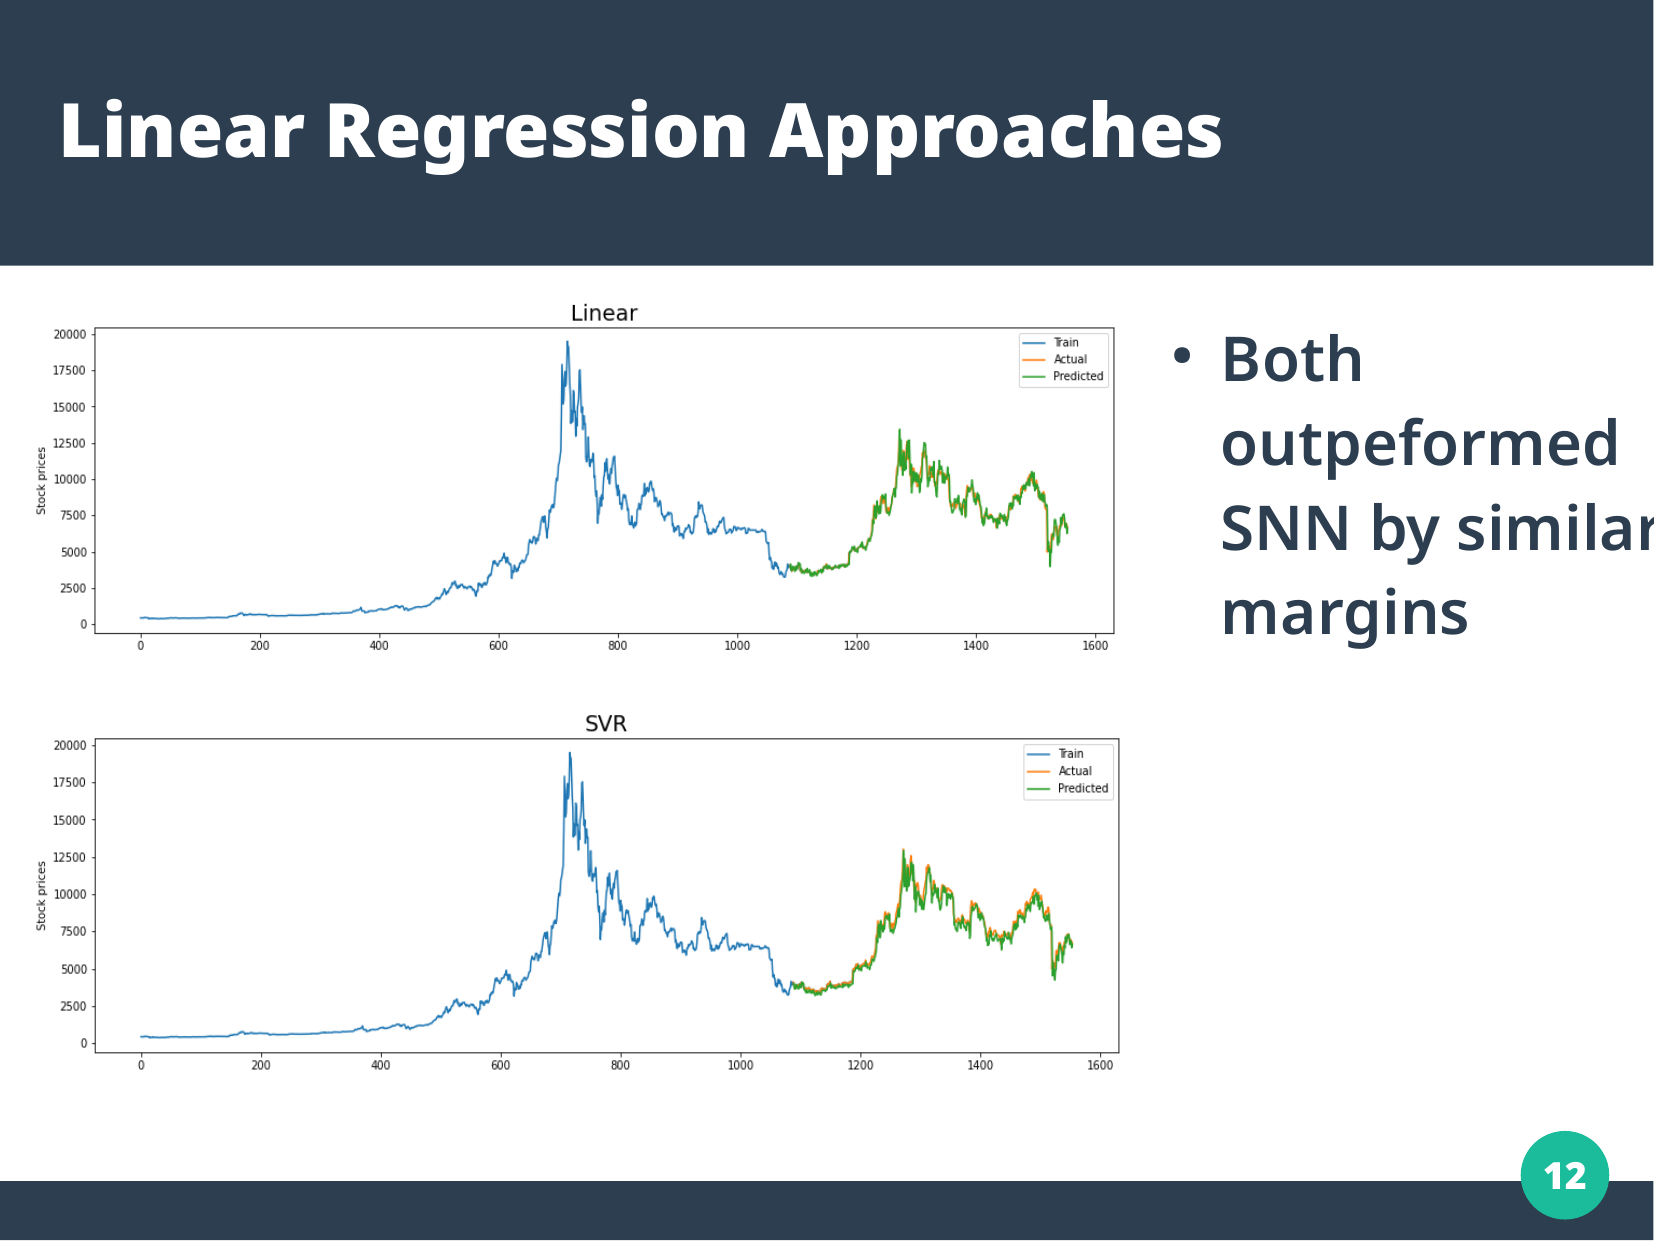

# Linear Regression Approaches
Both outpeformed SNN by similar margins
12